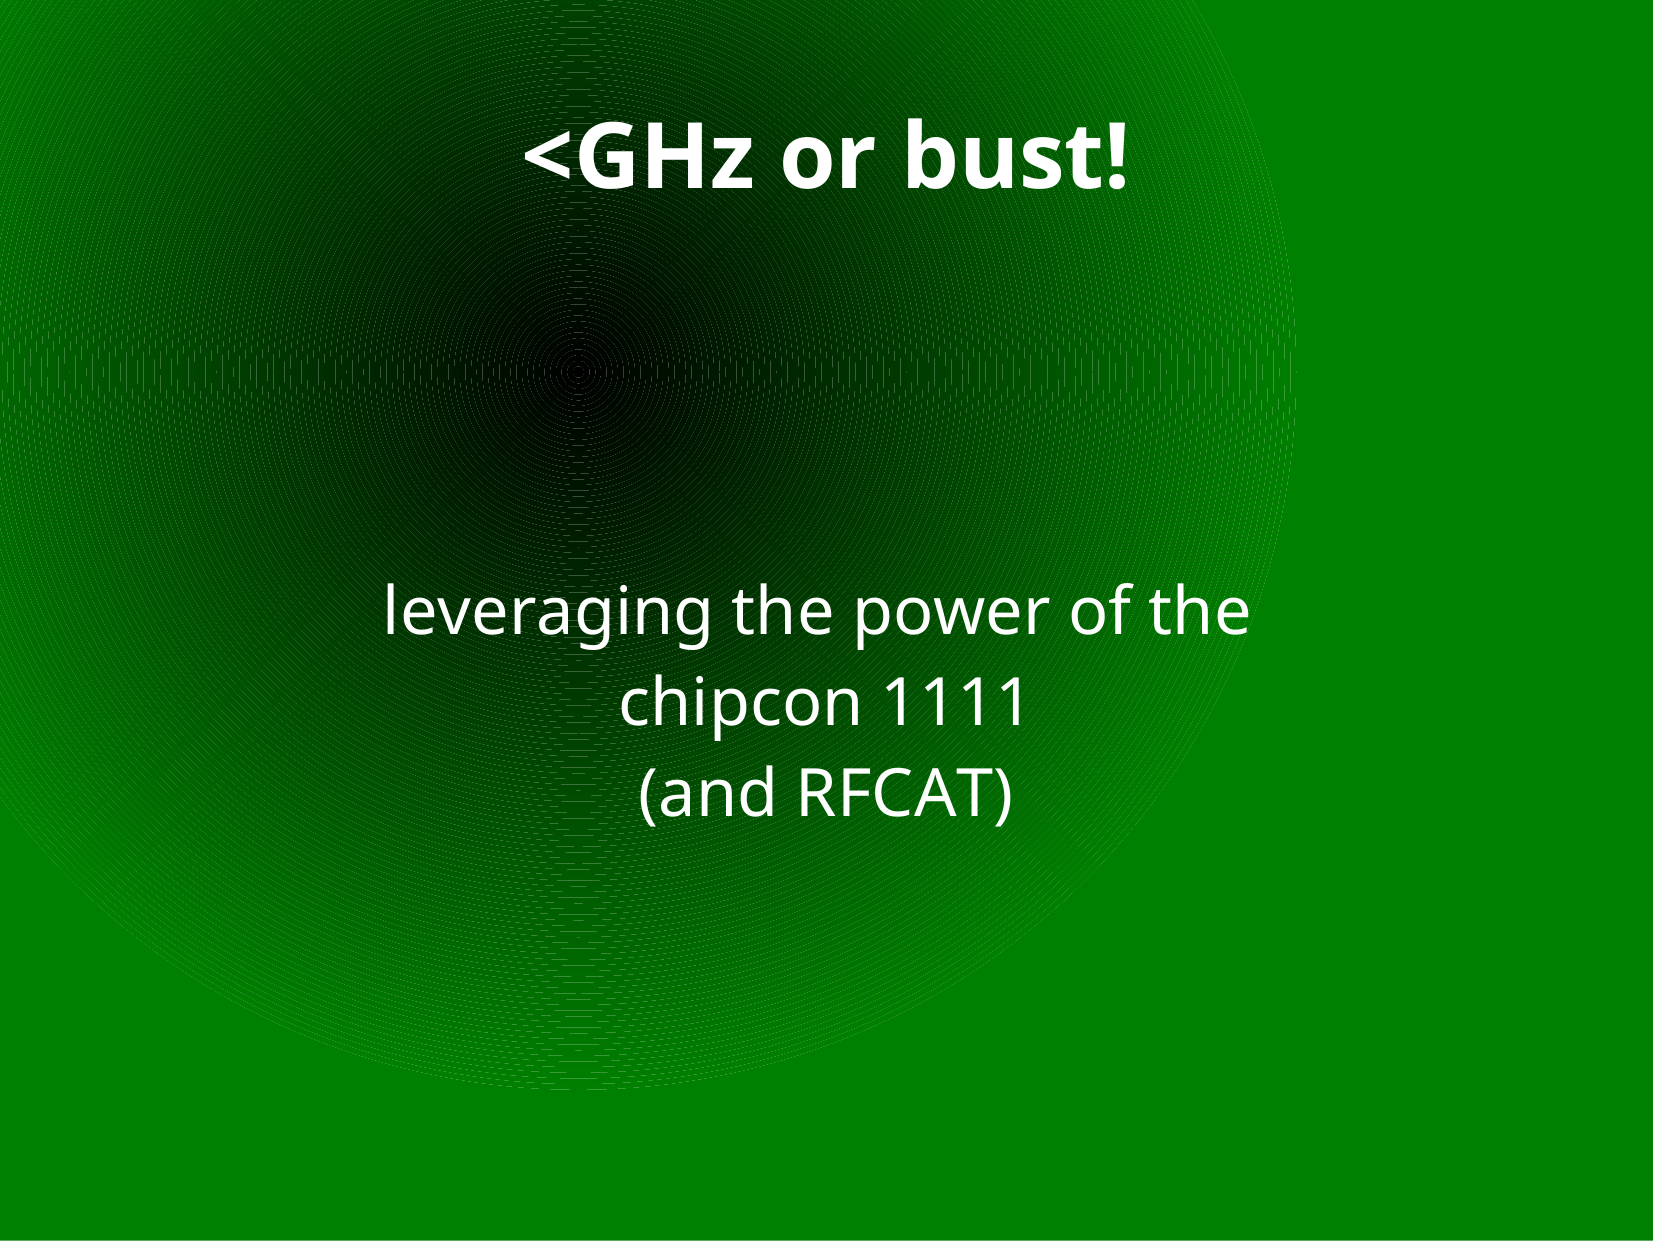

# <GHz or bust!
leveraging the power of the
chipcon 1111
(and RFCAT)